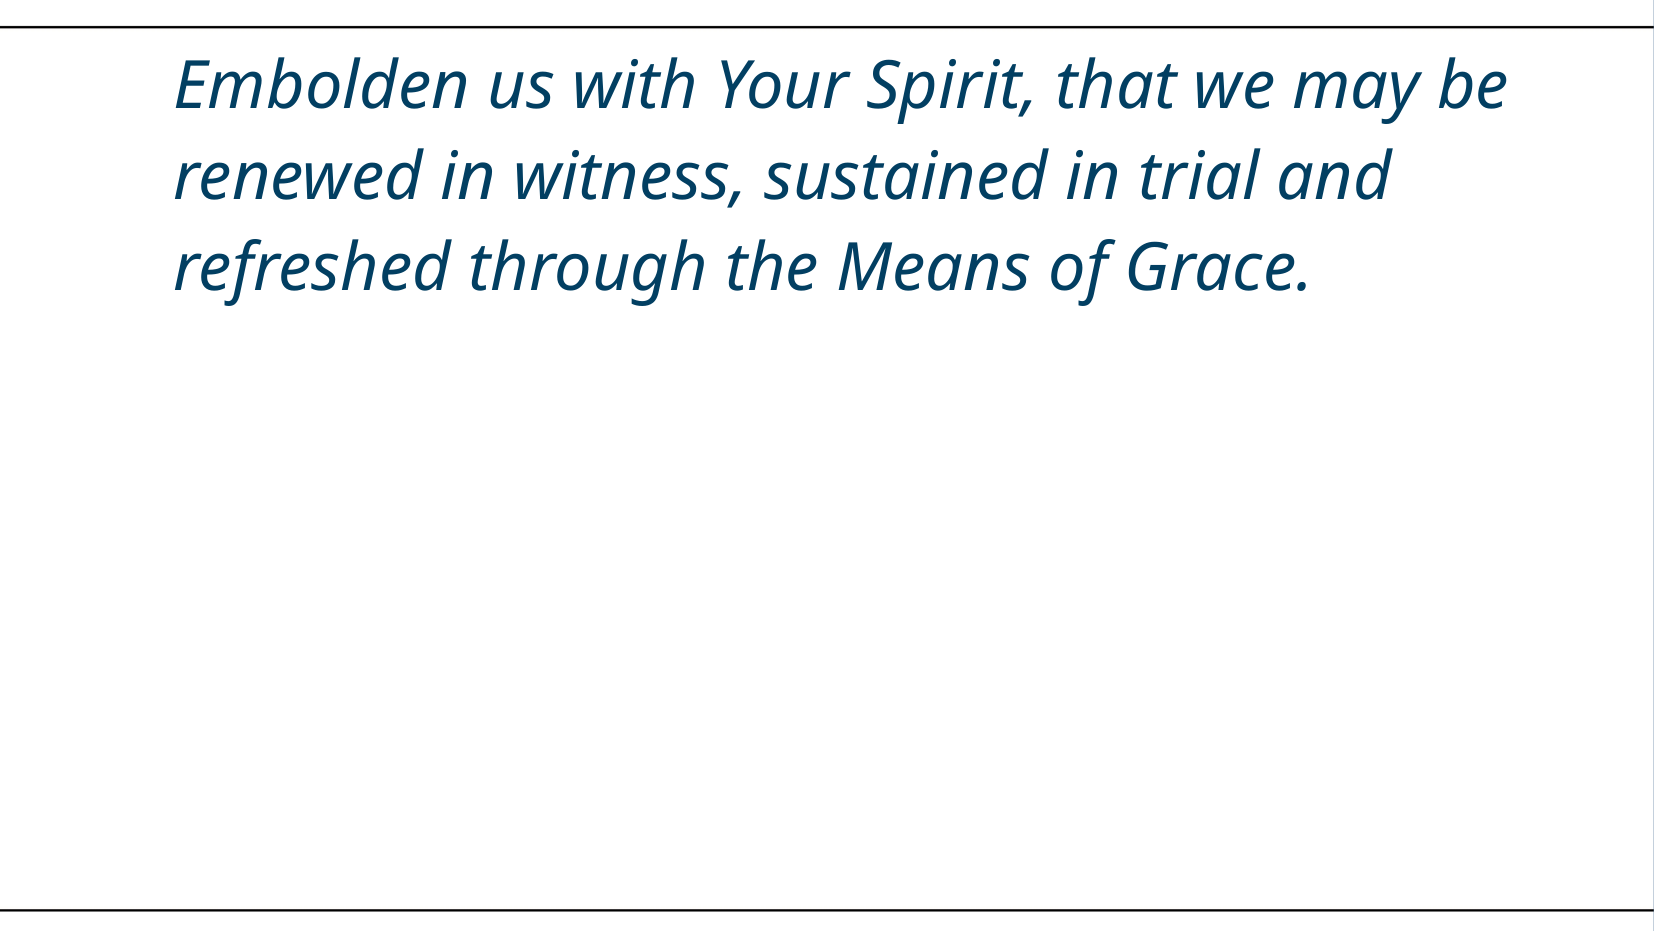

Embolden us with Your Spirit, that we may be
 renewed in witness, sustained in trial and
 refreshed through the Means of Grace.